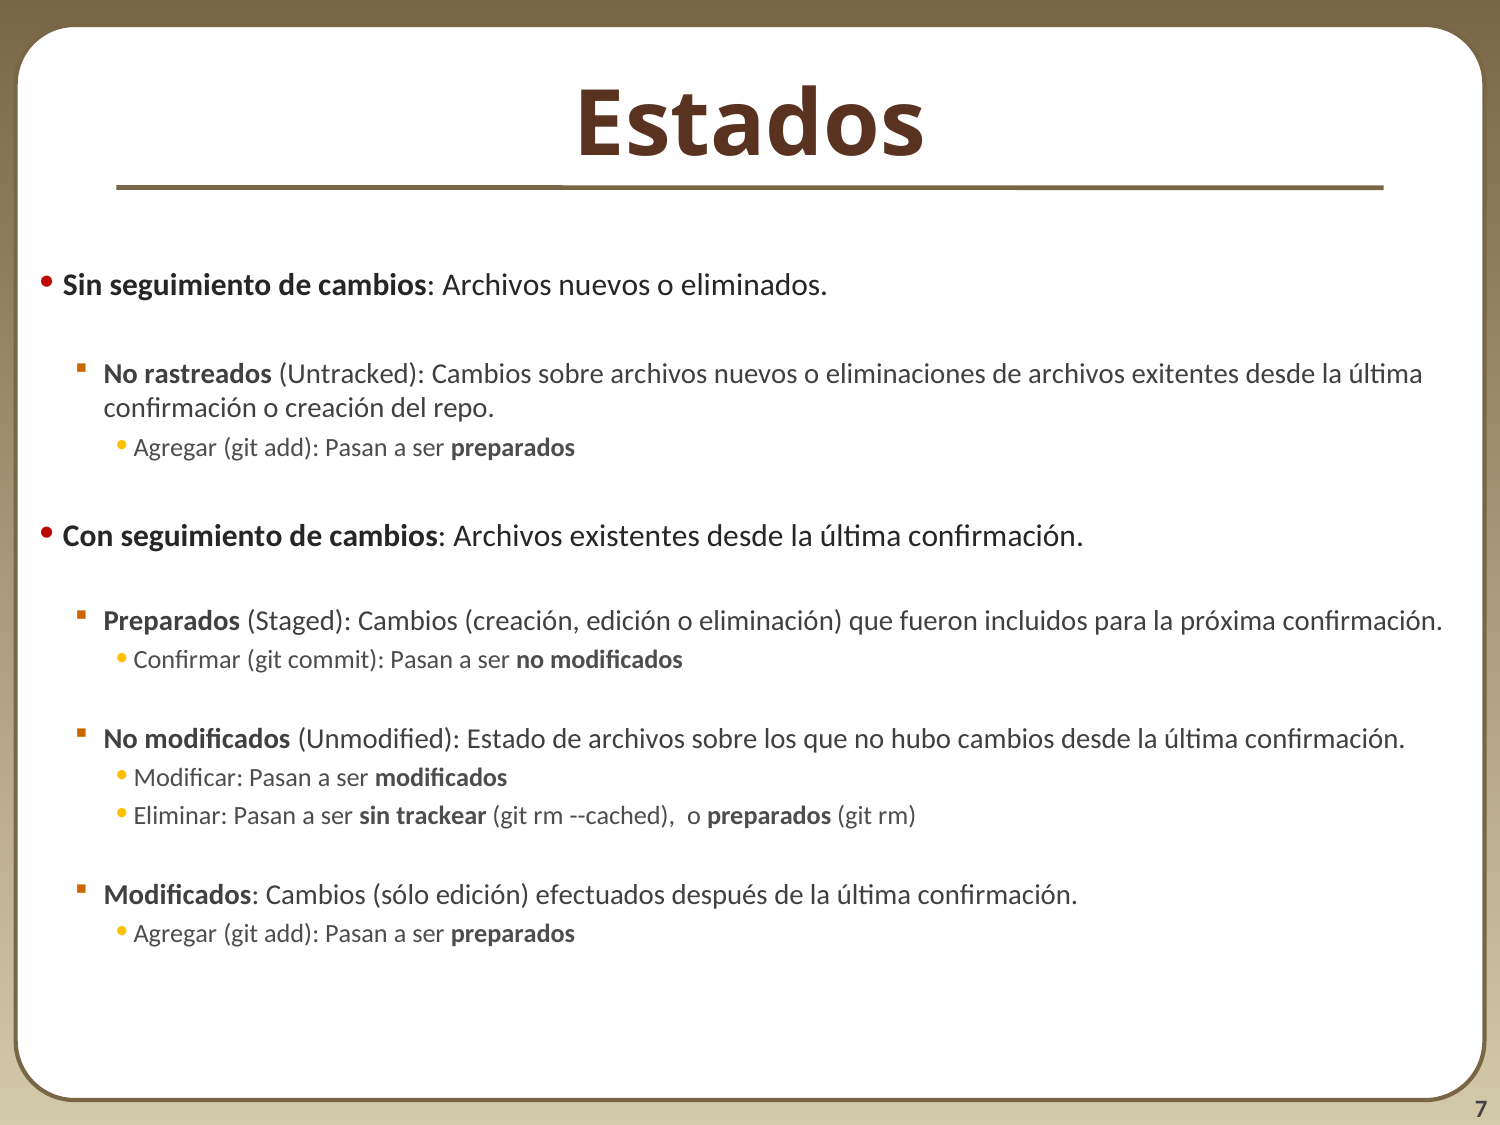

# Estados
Sin seguimiento de cambios: Archivos nuevos o eliminados.
No rastreados (Untracked): Cambios sobre archivos nuevos o eliminaciones de archivos exitentes desde la última confirmación o creación del repo.
Agregar (git add): Pasan a ser preparados
Con seguimiento de cambios: Archivos existentes desde la última confirmación.
Preparados (Staged): Cambios (creación, edición o eliminación) que fueron incluidos para la próxima confirmación.
Confirmar (git commit): Pasan a ser no modificados
No modificados (Unmodified): Estado de archivos sobre los que no hubo cambios desde la última confirmación.
Modificar: Pasan a ser modificados
Eliminar: Pasan a ser sin trackear (git rm --cached), o preparados (git rm)
Modificados: Cambios (sólo edición) efectuados después de la última confirmación.
Agregar (git add): Pasan a ser preparados